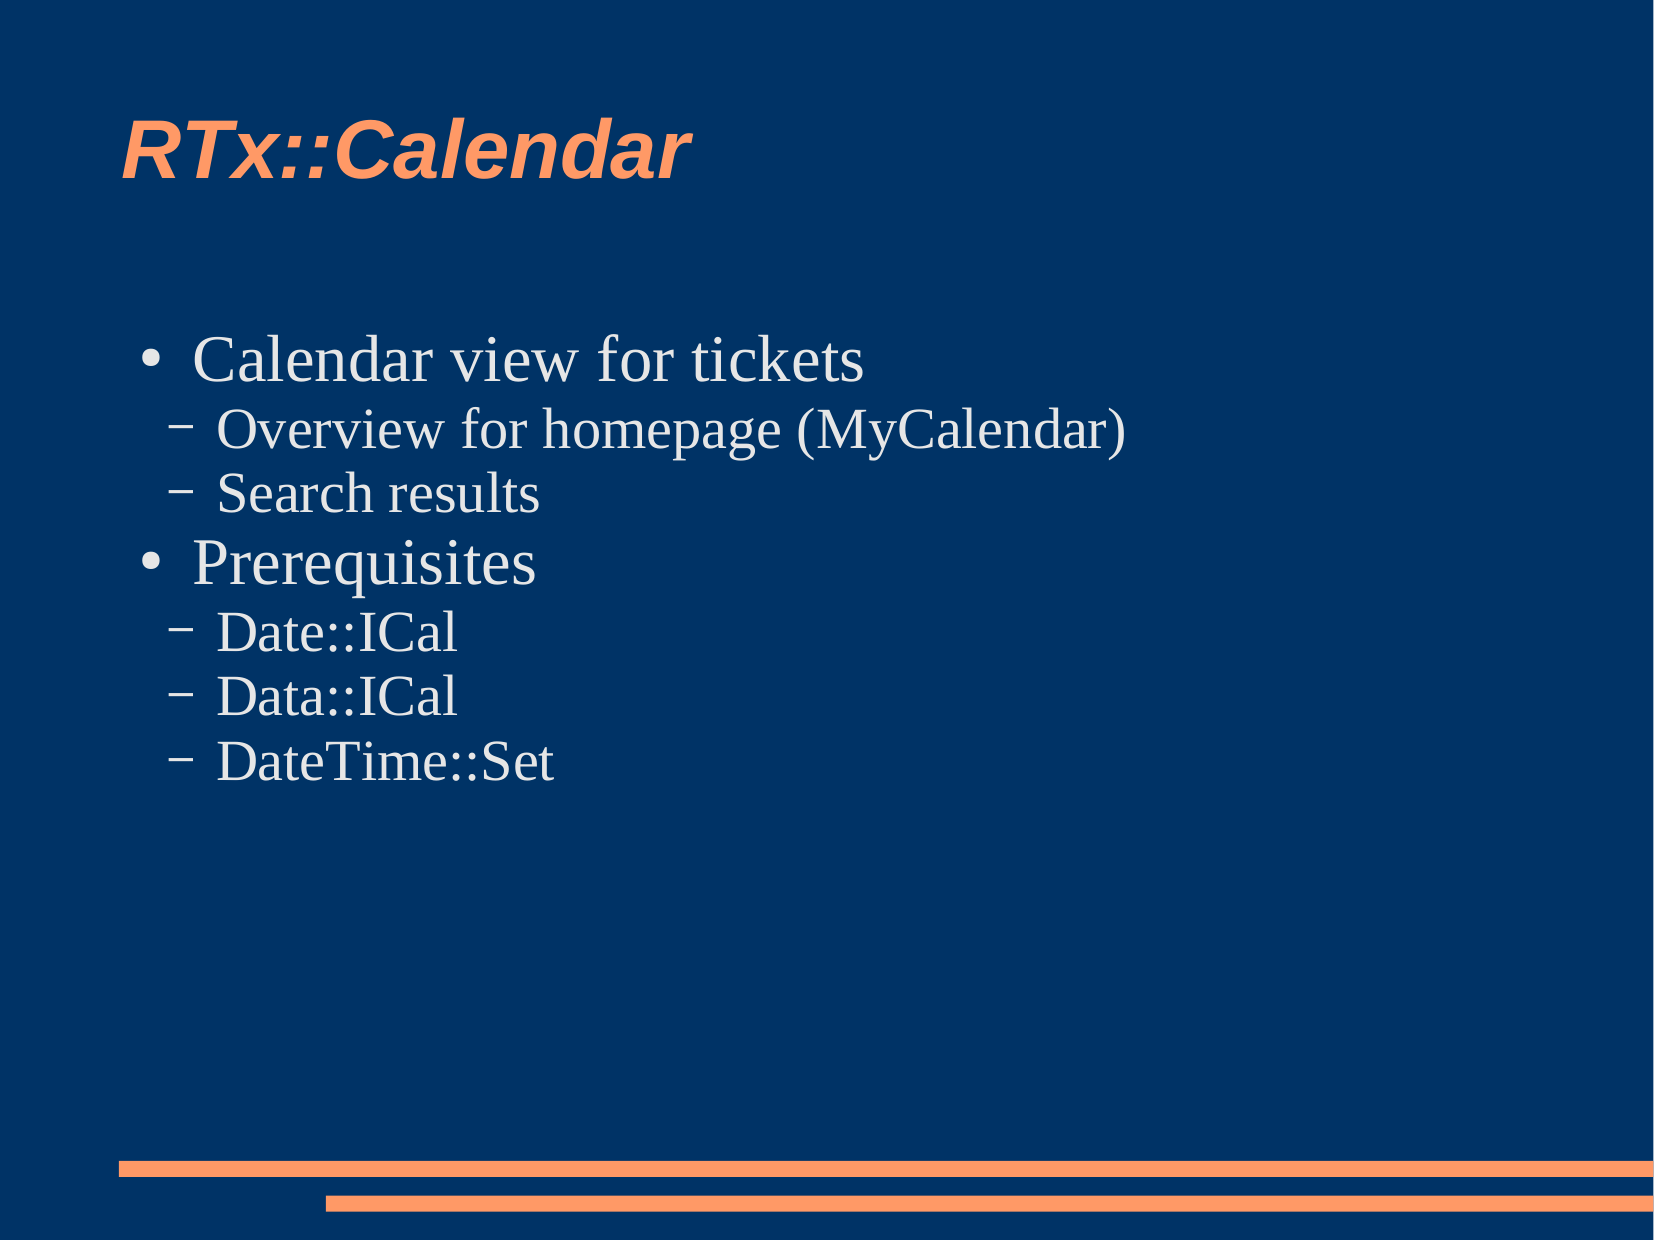

# RTx::Calendar
Calendar view for tickets
Overview for homepage (MyCalendar)
Search results
Prerequisites
Date::ICal
Data::ICal
DateTime::Set